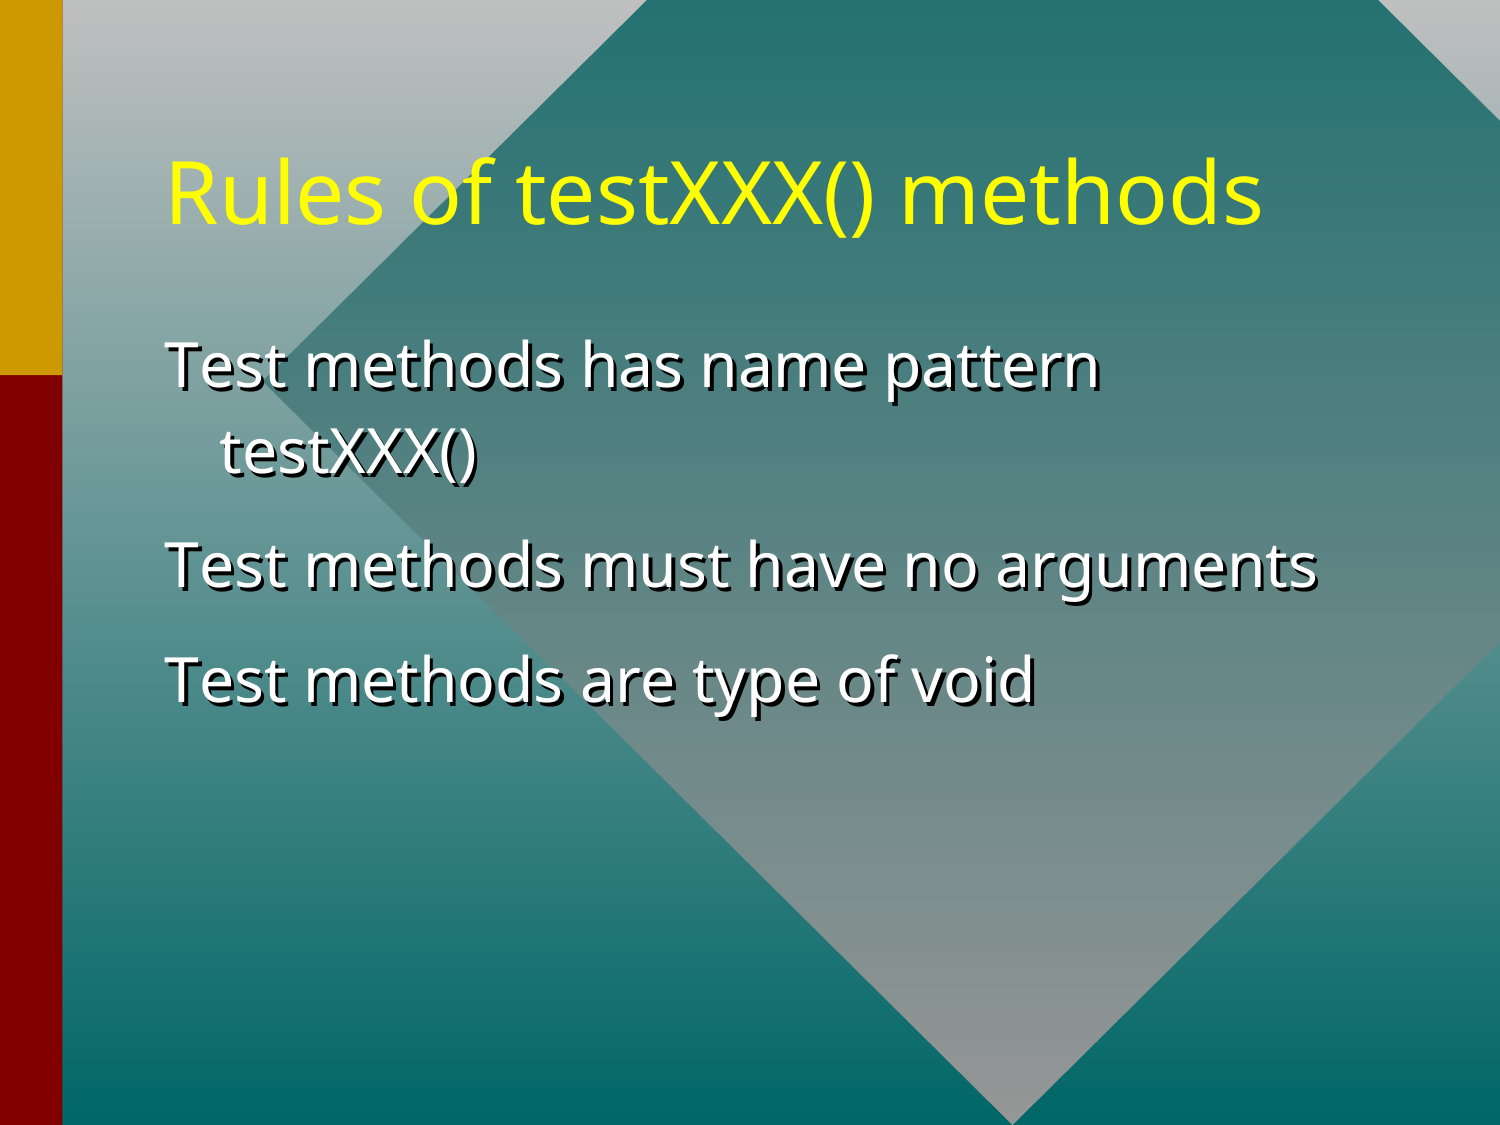

# Rules of testXXX() methods
Test methods has name pattern testXXX()
Test methods must have no arguments
Test methods are type of void